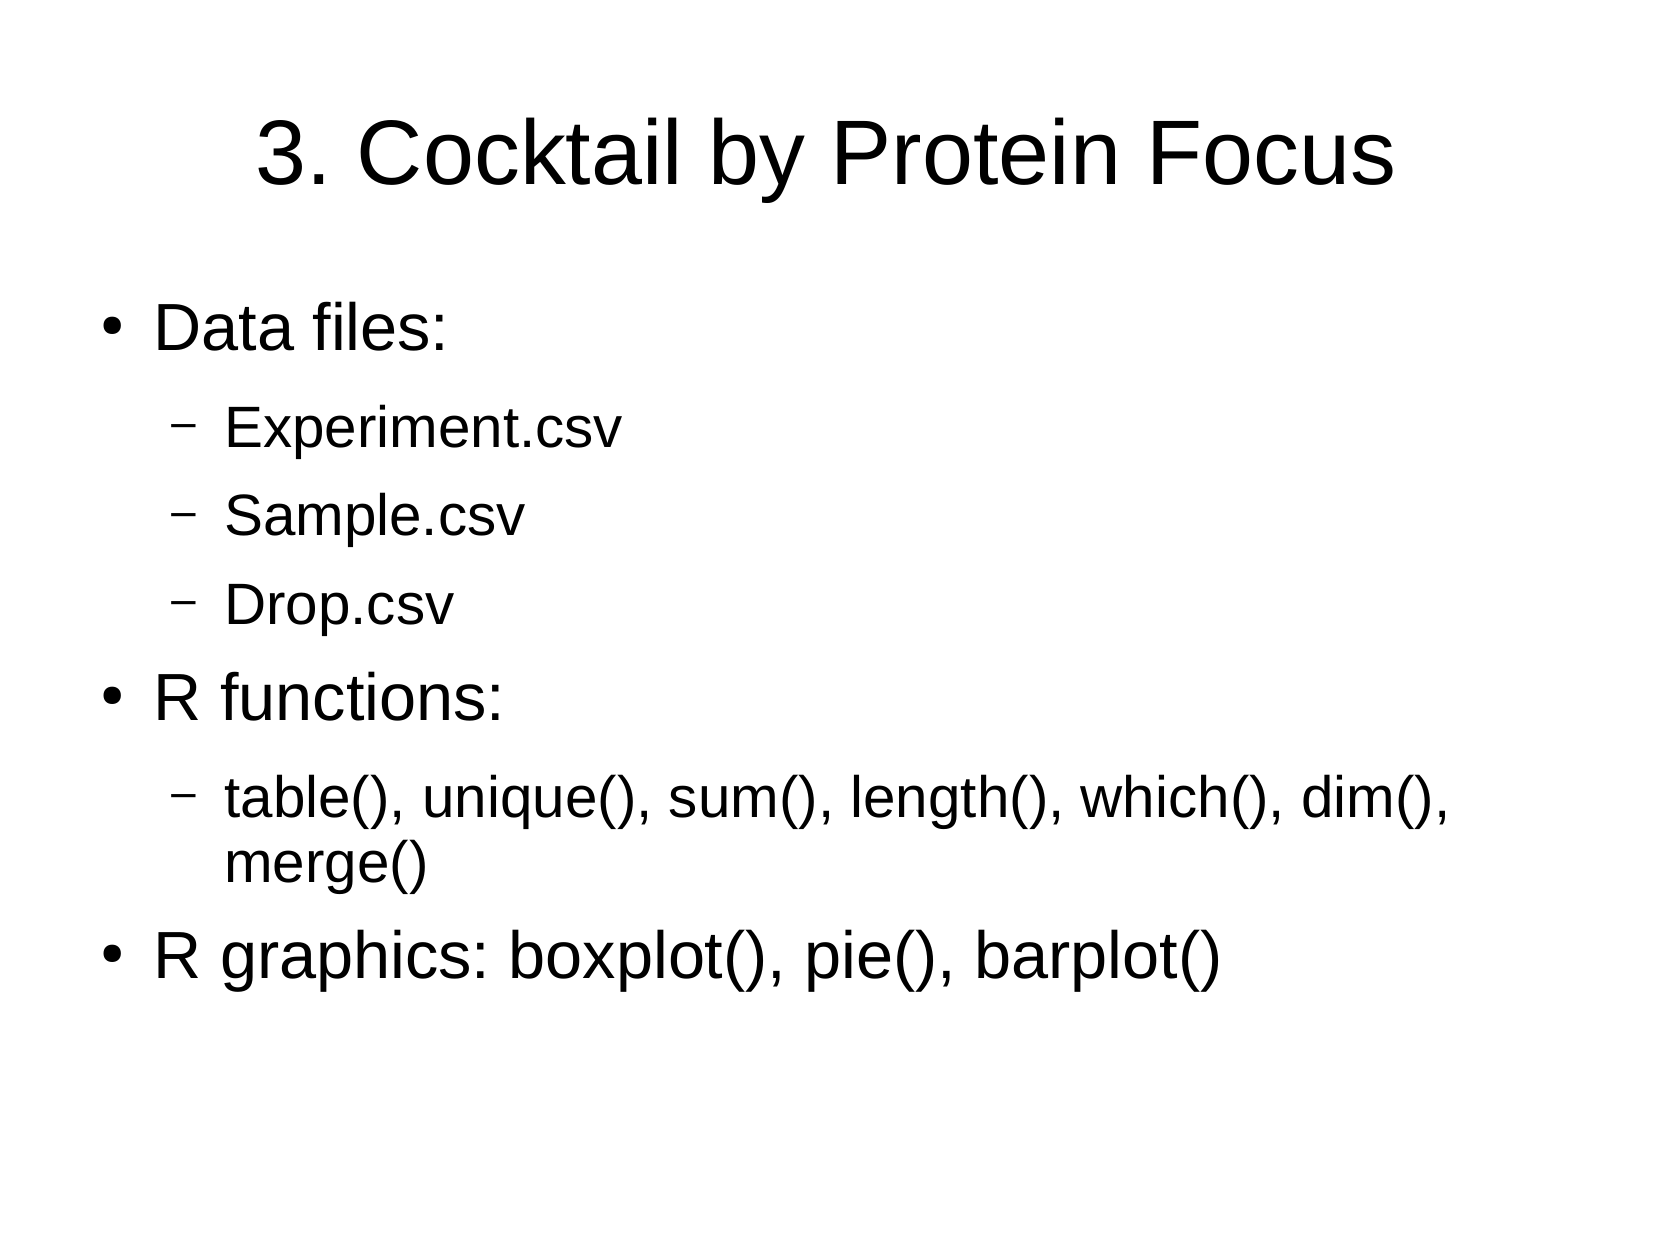

# 3. Cocktail by Protein Focus
Data files:
Experiment.csv
Sample.csv
Drop.csv
R functions:
table(), unique(), sum(), length(), which(), dim(), merge()
R graphics: boxplot(), pie(), barplot()